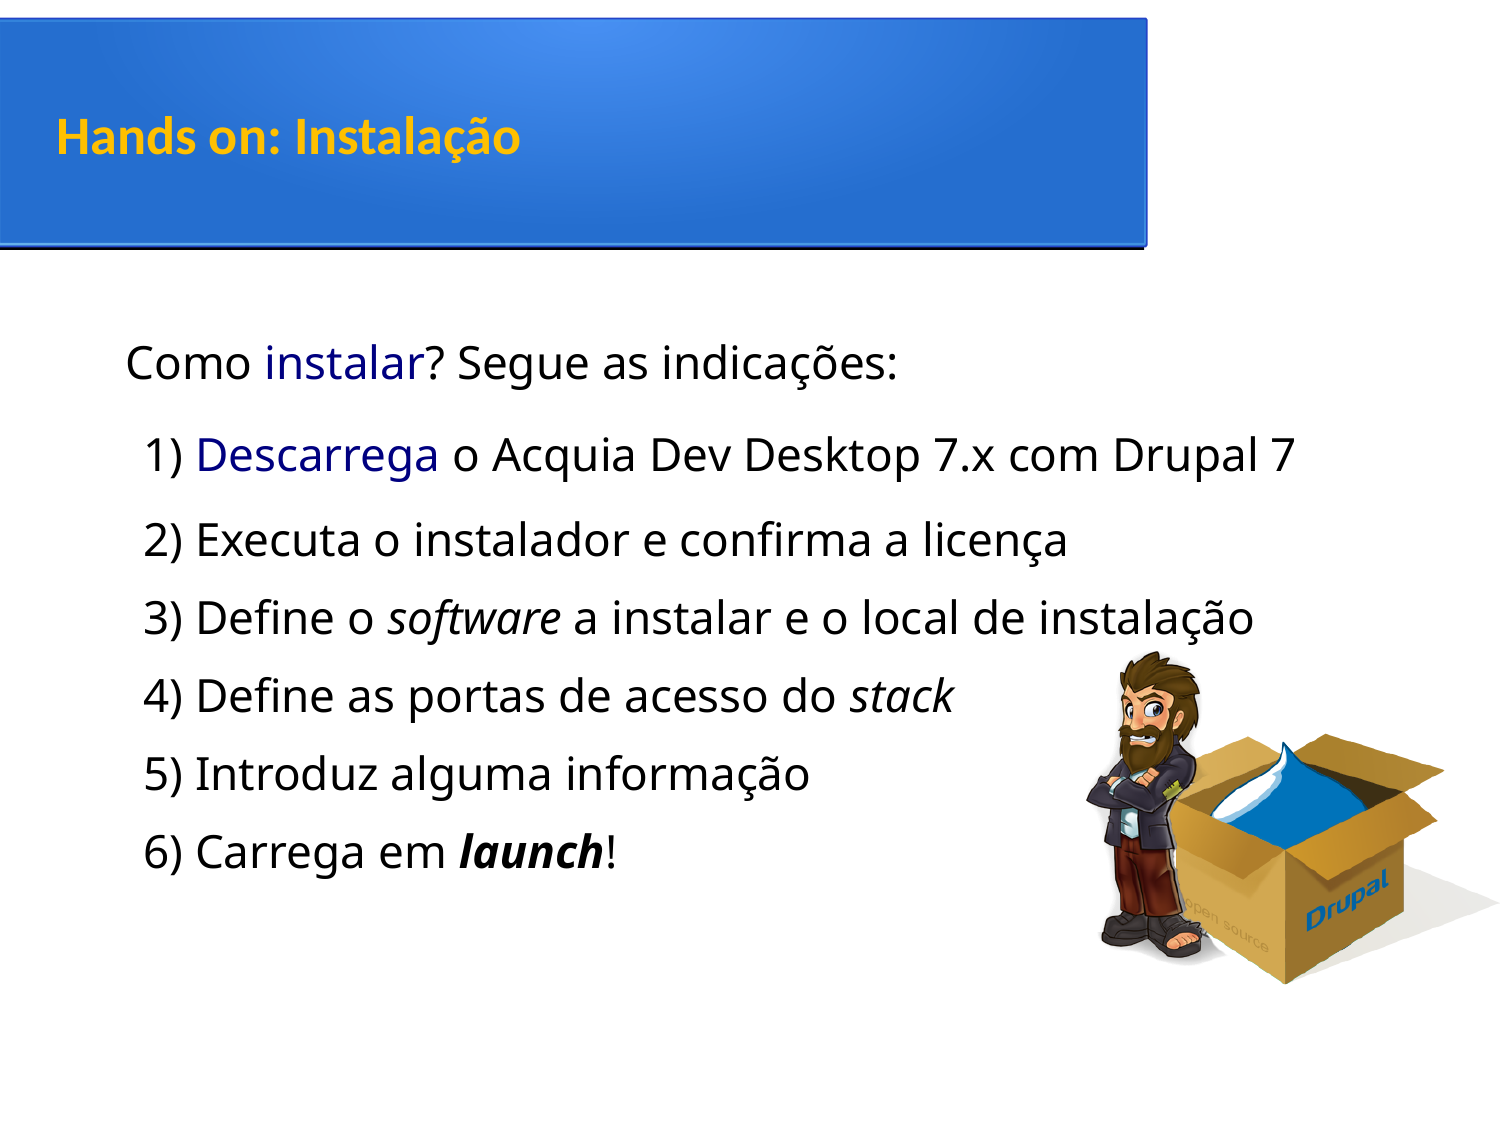

# Hands on: Instalação
Como instalar? Segue as indicações:
Descarrega o Acquia Dev Desktop 7.x com Drupal 7
Executa o instalador e confirma a licença
Define o software a instalar e o local de instalação
Define as portas de acesso do stack
Introduz alguma informação
Carrega em launch!